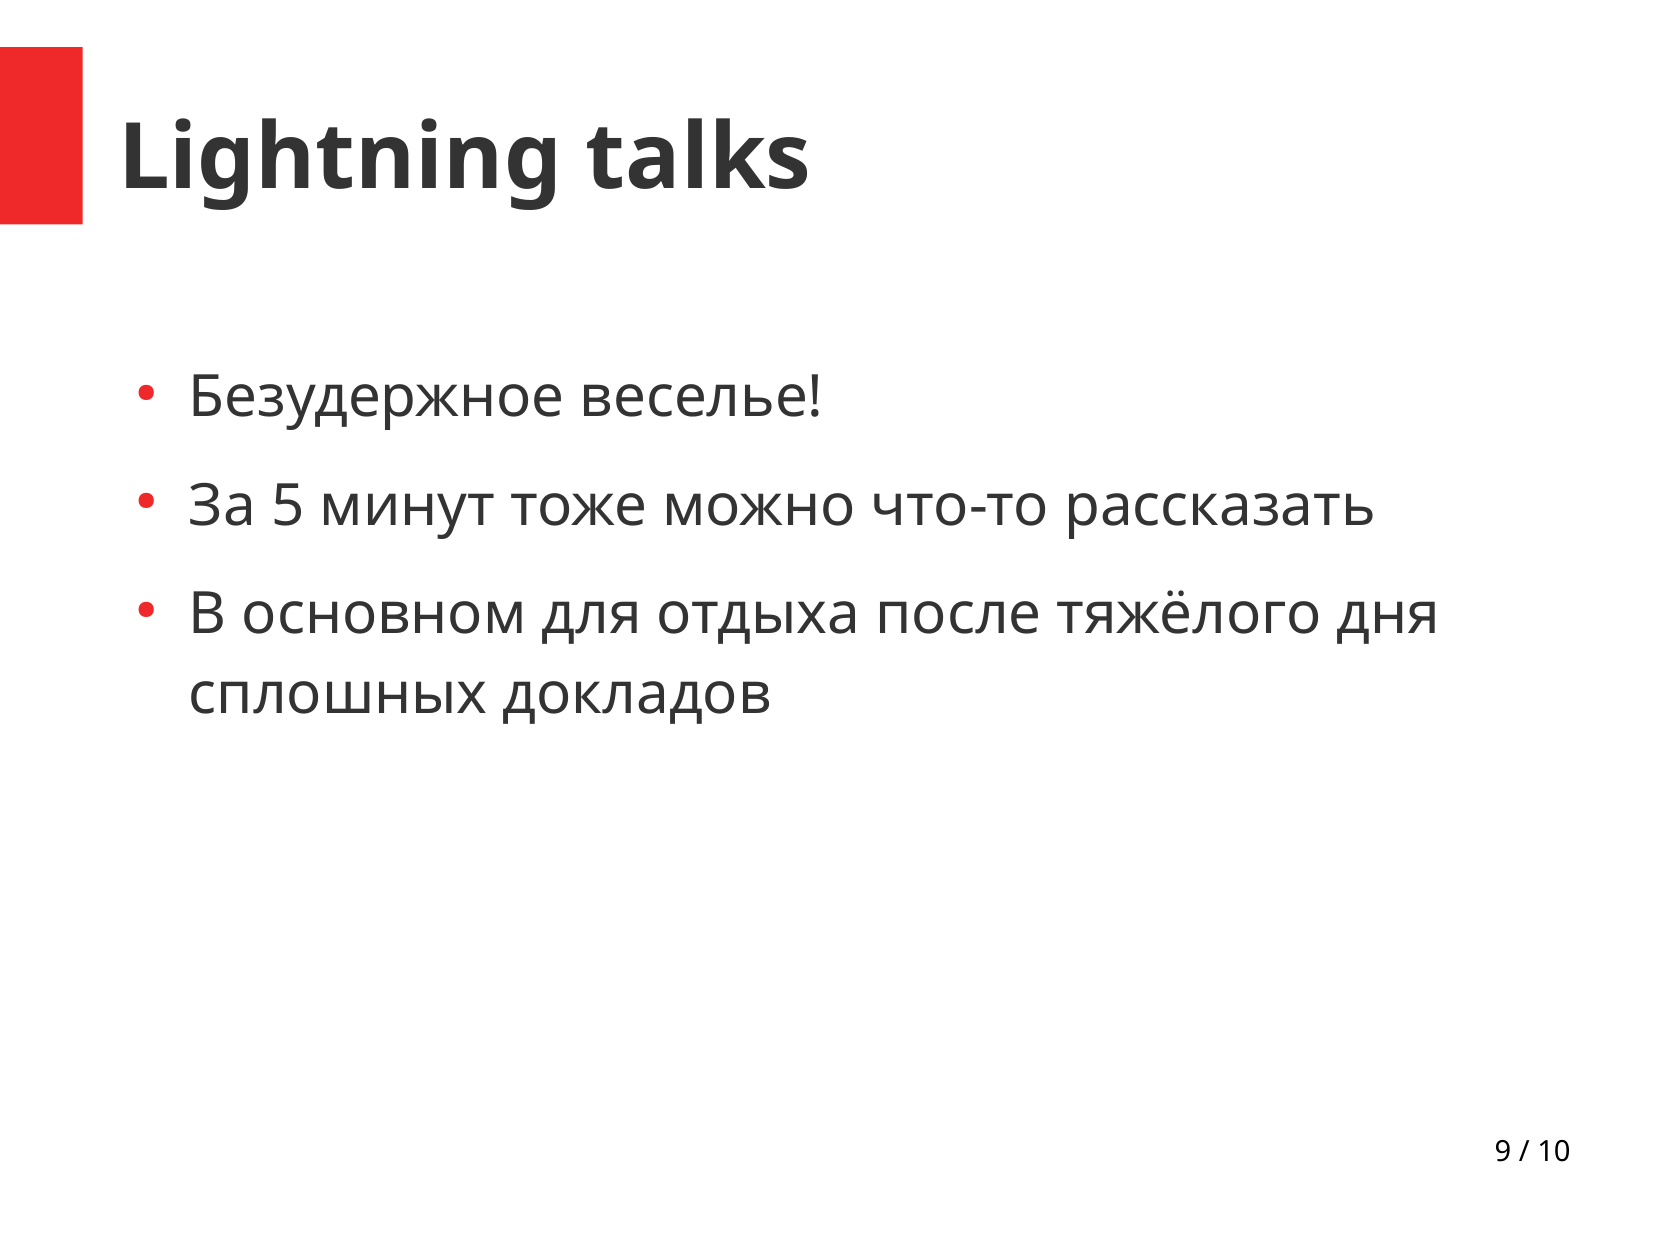

# Lightning talks
Безудержное веселье!
За 5 минут тоже можно что-то рассказать
В основном для отдыха после тяжёлого дня сплошных докладов
9